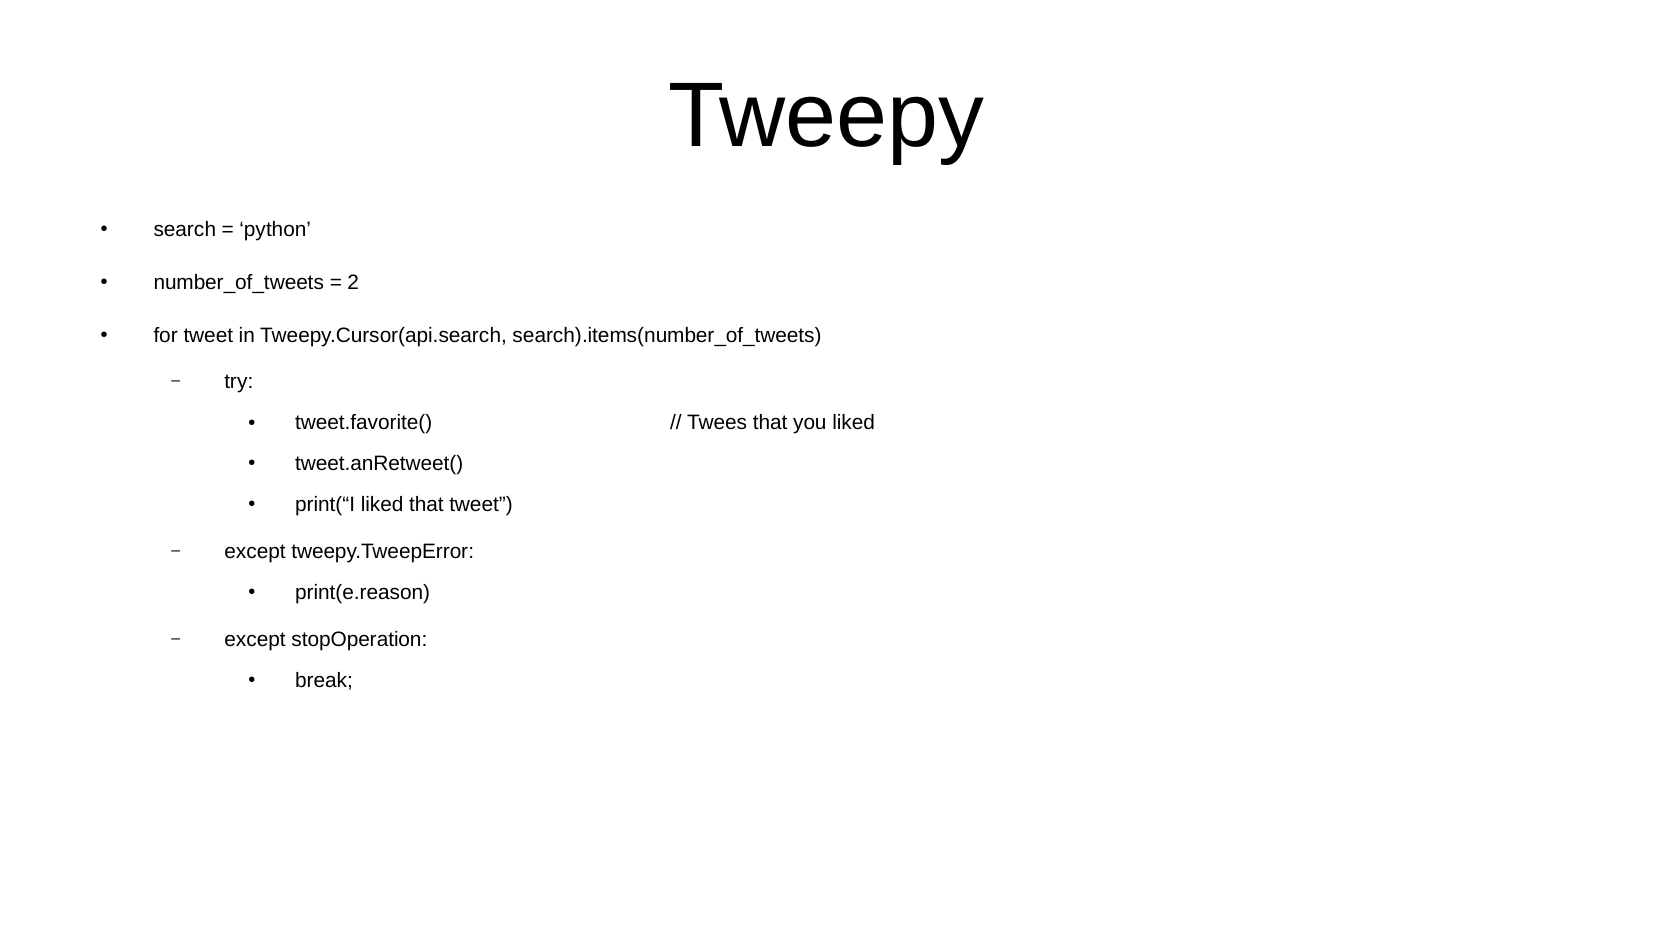

# Tweepy
search = ‘python’
number_of_tweets = 2
for tweet in Tweepy.Cursor(api.search, search).items(number_of_tweets)
try:
tweet.favorite() 				// Twees that you liked
tweet.anRetweet()
print(“I liked that tweet”)
except tweepy.TweepError:
print(e.reason)
except stopOperation:
break;